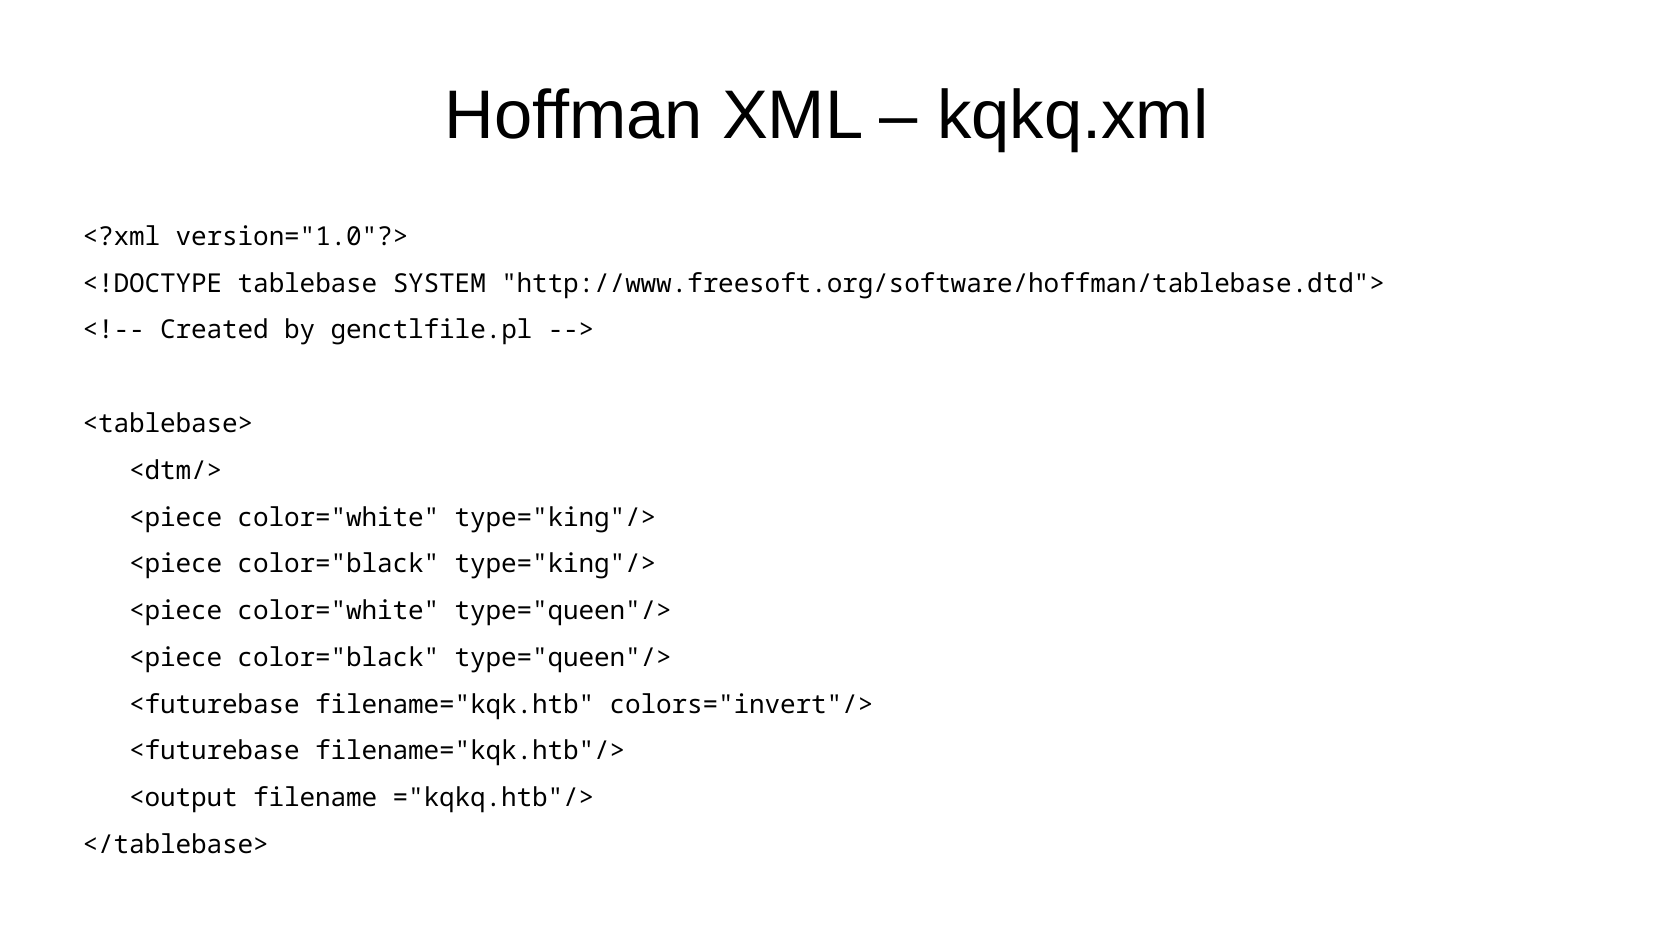

# Hoffman XML – kqkq.xml
<?xml version="1.0"?>
<!DOCTYPE tablebase SYSTEM "http://www.freesoft.org/software/hoffman/tablebase.dtd">
<!-- Created by genctlfile.pl -->
<tablebase>
 <dtm/>
 <piece color="white" type="king"/>
 <piece color="black" type="king"/>
 <piece color="white" type="queen"/>
 <piece color="black" type="queen"/>
 <futurebase filename="kqk.htb" colors="invert"/>
 <futurebase filename="kqk.htb"/>
 <output filename ="kqkq.htb"/>
</tablebase>